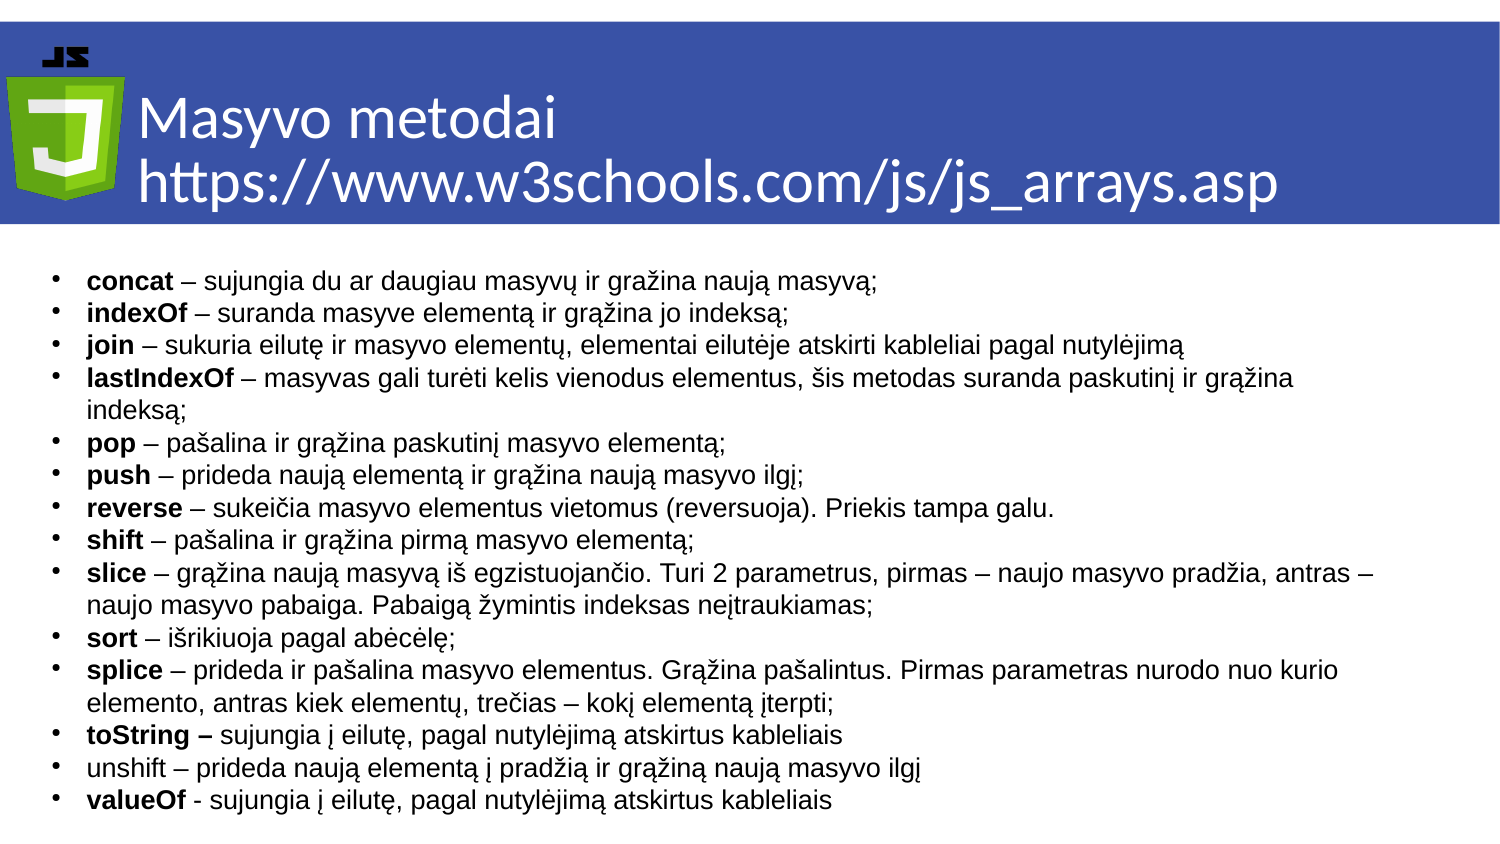

# Masyvo metodai https://www.w3schools.com/js/js_arrays.asp
concat – sujungia du ar daugiau masyvų ir gražina naują masyvą;
indexOf – suranda masyve elementą ir grąžina jo indeksą;
join – sukuria eilutę ir masyvo elementų, elementai eilutėje atskirti kableliai pagal nutylėjimą
lastIndexOf – masyvas gali turėti kelis vienodus elementus, šis metodas suranda paskutinį ir grąžina indeksą;
pop – pašalina ir grąžina paskutinį masyvo elementą;
push – prideda naują elementą ir grąžina naują masyvo ilgį;
reverse – sukeičia masyvo elementus vietomus (reversuoja). Priekis tampa galu.
shift – pašalina ir grąžina pirmą masyvo elementą;
slice – grąžina naują masyvą iš egzistuojančio. Turi 2 parametrus, pirmas – naujo masyvo pradžia, antras – naujo masyvo pabaiga. Pabaigą žymintis indeksas neįtraukiamas;
sort – išrikiuoja pagal abėcėlę;
splice – prideda ir pašalina masyvo elementus. Grąžina pašalintus. Pirmas parametras nurodo nuo kurio elemento, antras kiek elementų, trečias – kokį elementą įterpti;
toString – sujungia į eilutę, pagal nutylėjimą atskirtus kableliais
unshift – prideda naują elementą į pradžią ir grąžiną naują masyvo ilgį
valueOf - sujungia į eilutę, pagal nutylėjimą atskirtus kableliais